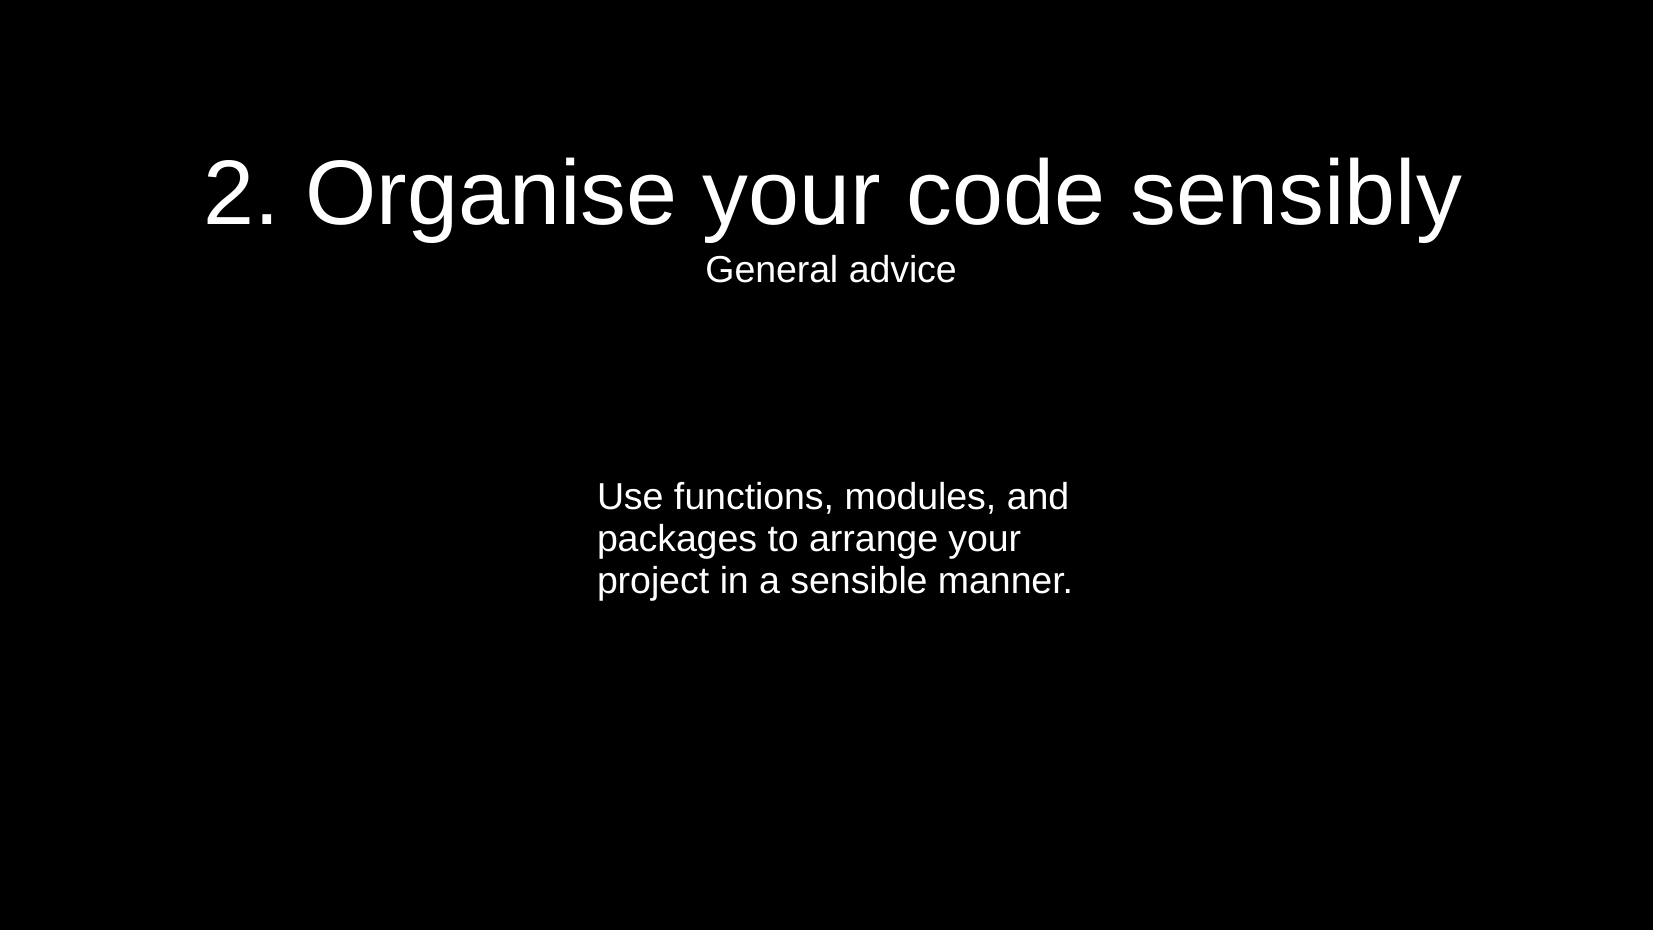

2. Organise your code sensibly
# General advice
Use functions, modules, and packages to arrange your project in a sensible manner.